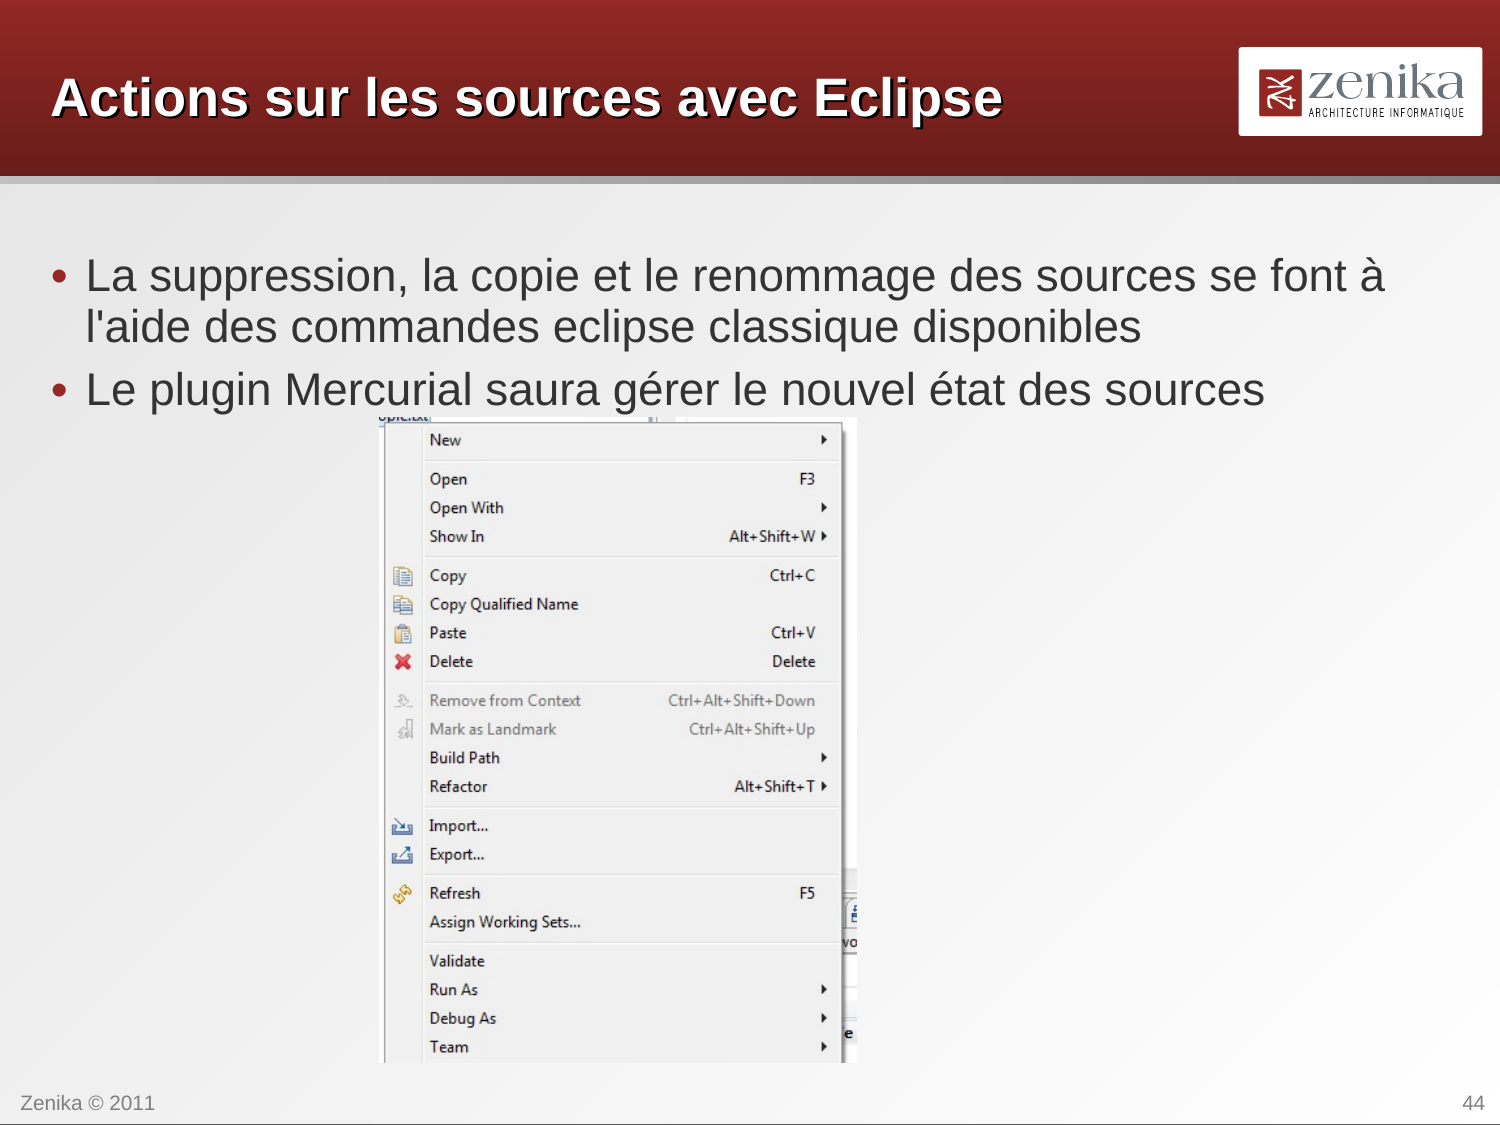

# Actions sur les sources avec Eclipse
La suppression, la copie et le renommage des sources se font à l'aide des commandes eclipse classique disponibles
Le plugin Mercurial saura gérer le nouvel état des sources